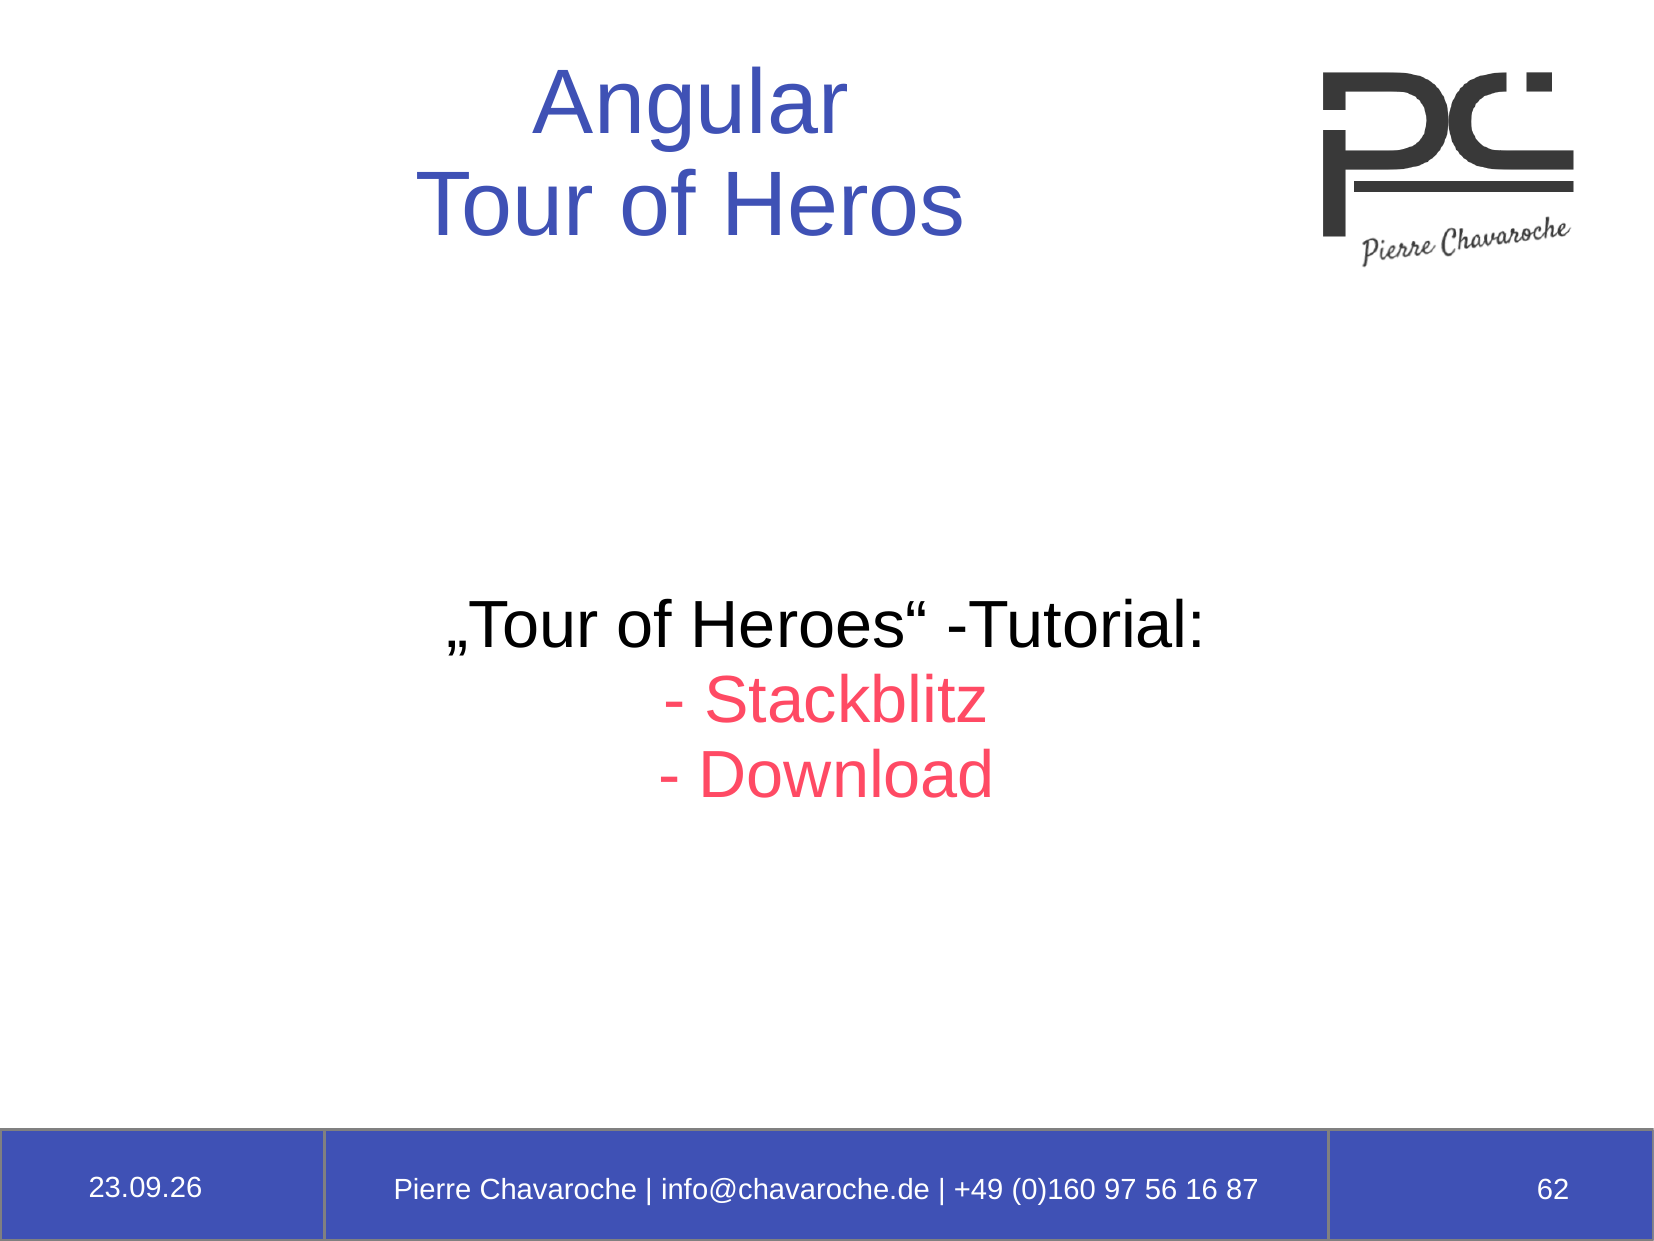

# Angular Tour of Heros
„Tour of Heroes“ -Tutorial:
- Stackblitz
- Download
Pierre Chavaroche | info@chavaroche.de | +49 (0)160 97 56 16 87
62